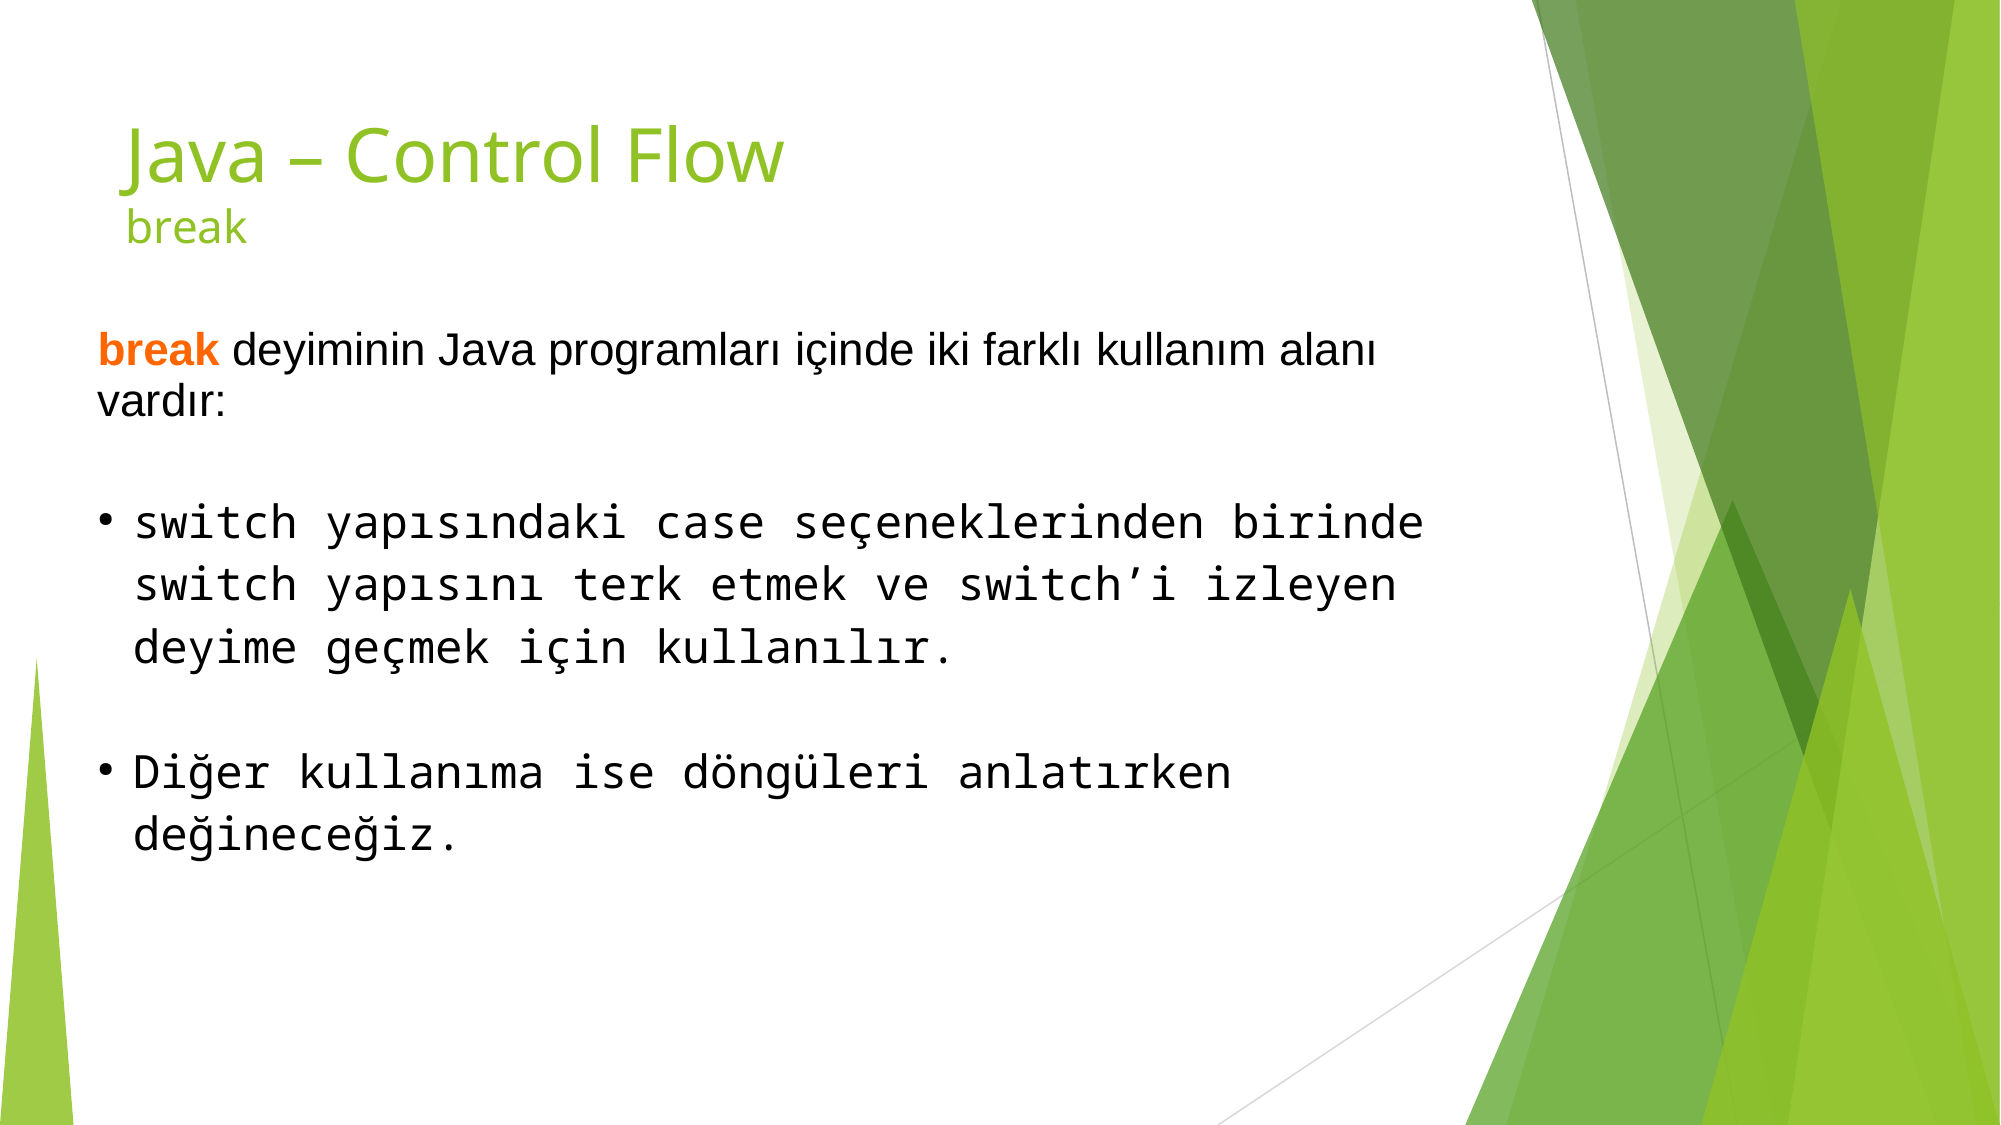

# Java – Control Flow break
break deyiminin Java programları içinde iki farklı kullanım alanı vardır:
switch yapısındaki case seçeneklerinden birinde switch yapısını terk etmek ve switch’i izleyen deyime geçmek için kullanılır.
Diğer kullanıma ise döngüleri anlatırken değineceğiz.